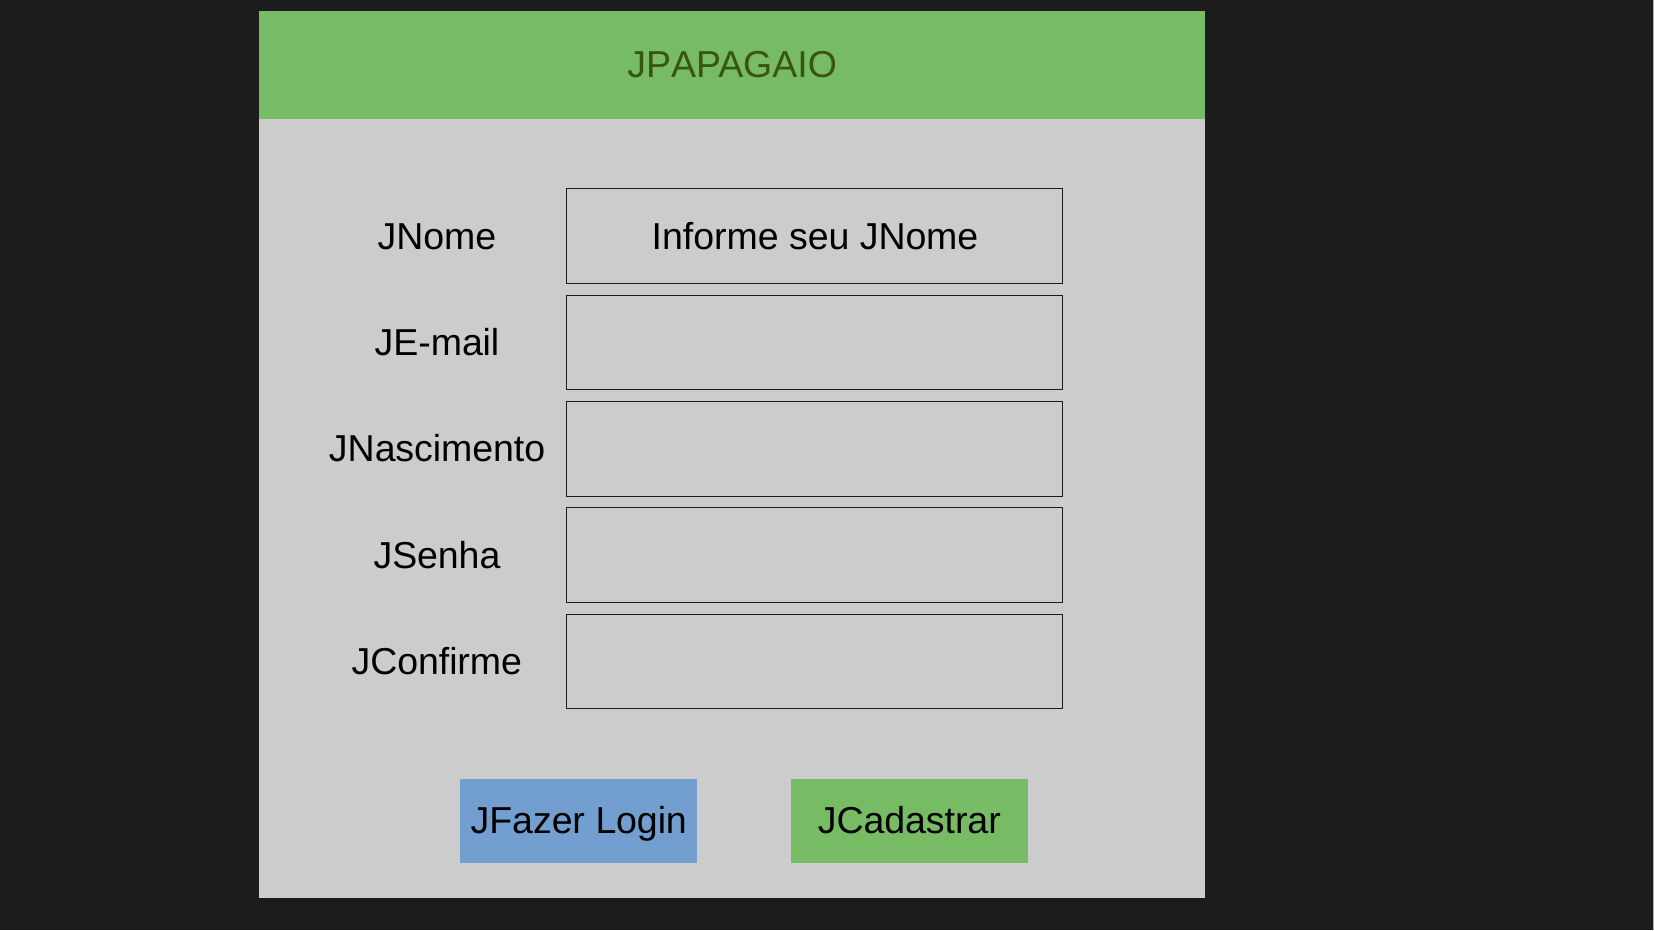

JPAPAGAIO
Nome
JNome
Informe seu JNome
JE-mail
JNascimento
JSenha
JConfirme
JFazer Login
JCadastrar